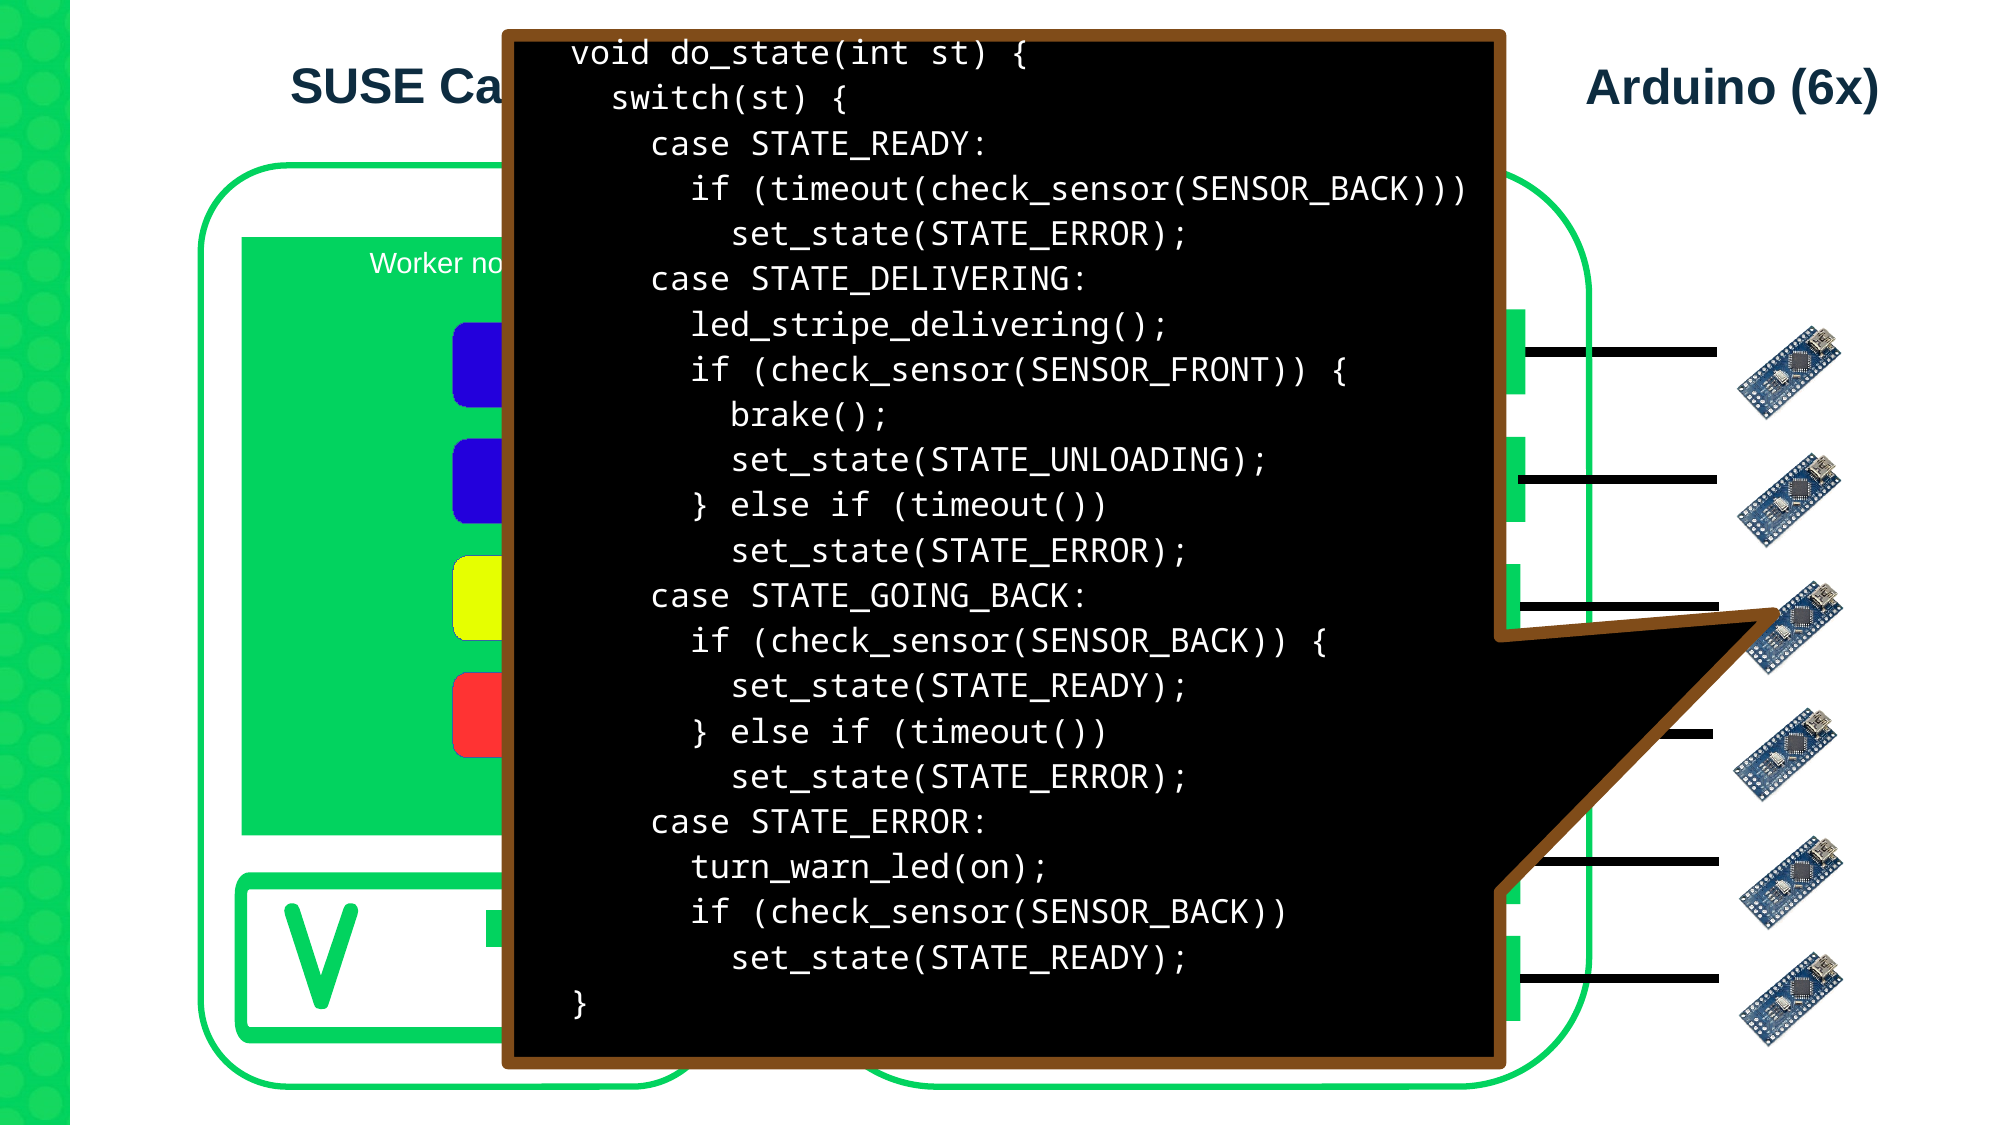

void do_state(int st) {
 switch(st) {
 case STATE_READY:
 if (timeout(check_sensor(SENSOR_BACK)))
 set_state(STATE_ERROR);
 case STATE_DELIVERING:
 led_stripe_delivering();
 if (check_sensor(SENSOR_FRONT)) {
 brake();
 set_state(STATE_UNLOADING);
 } else if (timeout())
 set_state(STATE_ERROR);
 case STATE_GOING_BACK:
 if (check_sensor(SENSOR_BACK)) {
 set_state(STATE_READY);
 } else if (timeout())
 set_state(STATE_ERROR);
 case STATE_ERROR:
 turn_warn_led(on);
 if (check_sensor(SENSOR_BACK))
 set_state(STATE_READY);
}
SUSE CaaSP
Dispatcher application
Arduino (6x)
State cache
Worker node
Track controller
Track controller
Track controller
Dispatcher server
Track controller
Track controller
Track controller